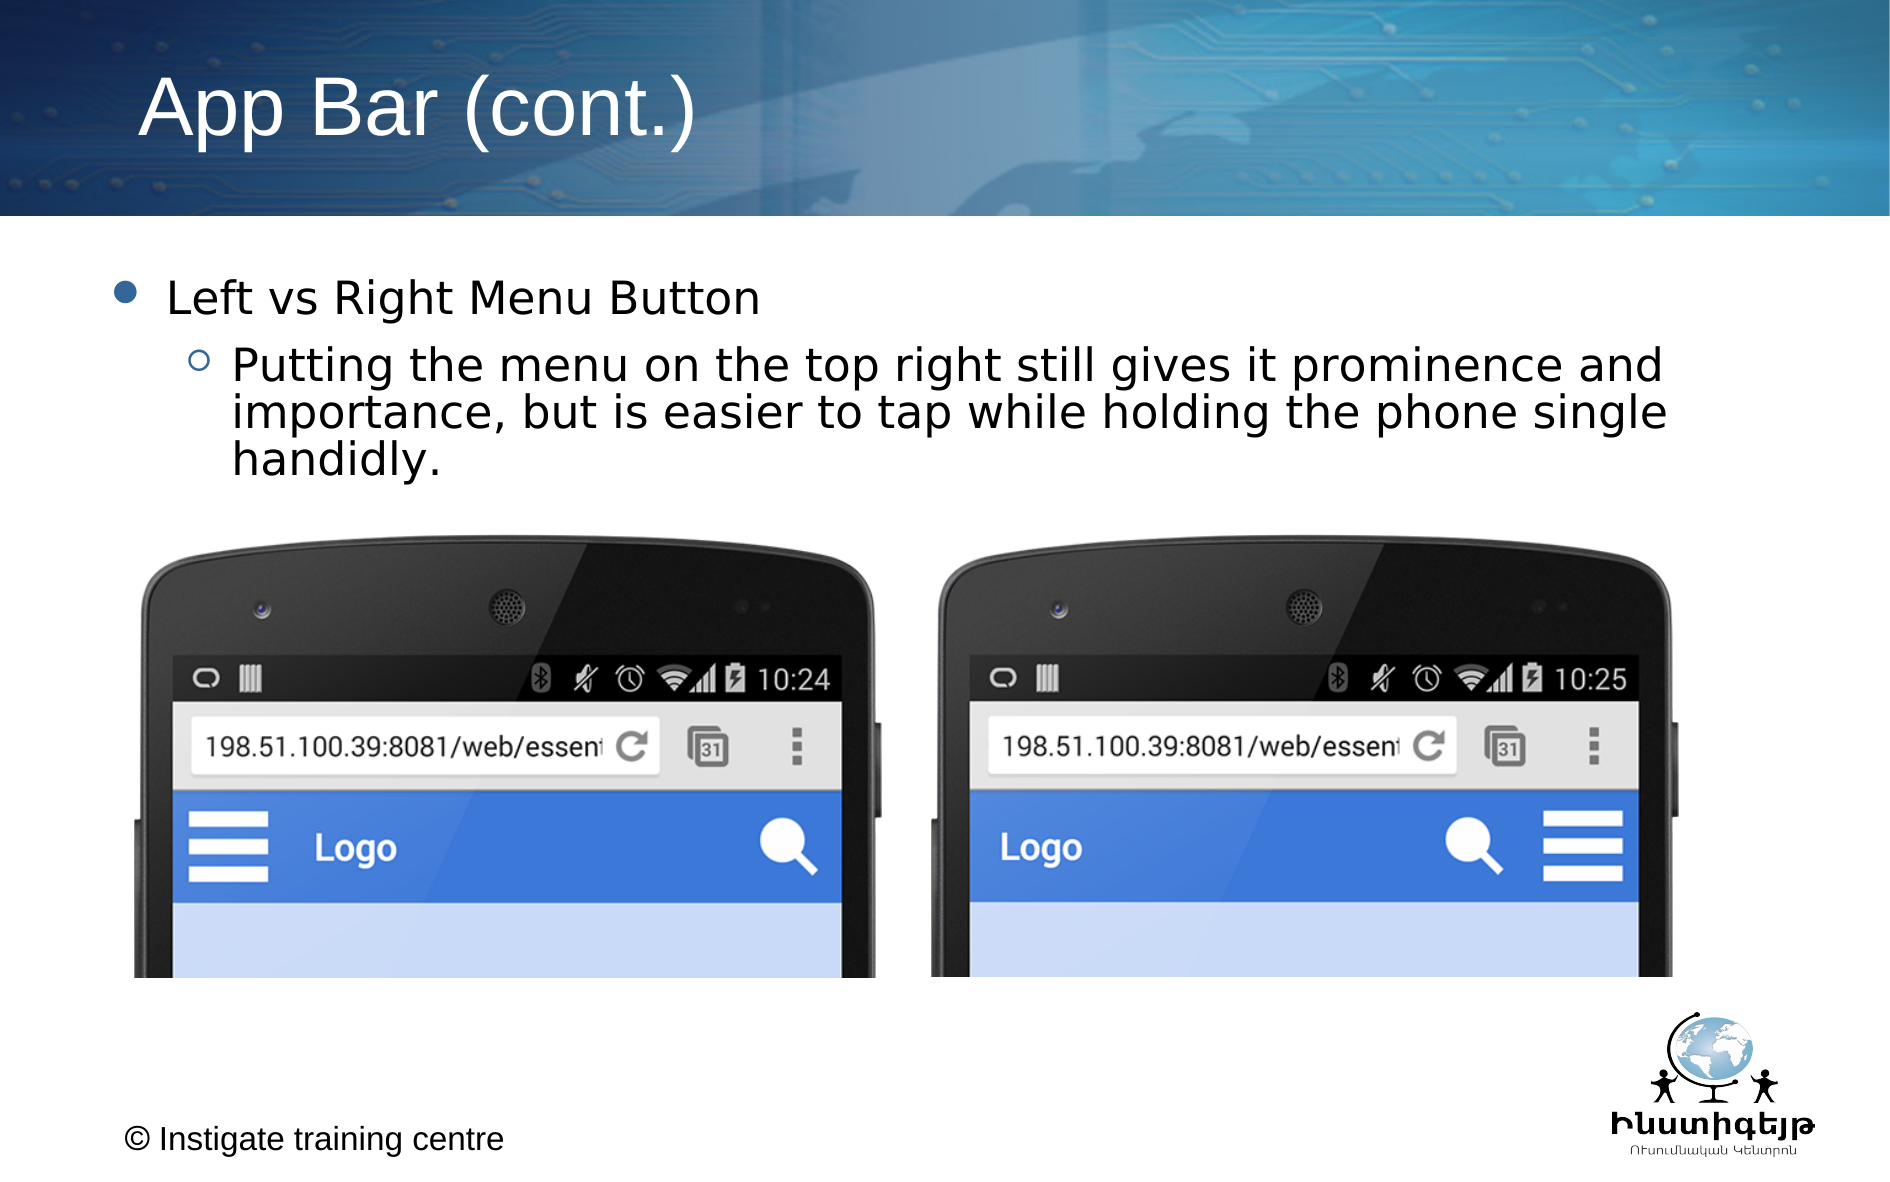

App Bar (cont.)
# Left vs Right Menu Button
Putting the menu on the top right still gives it prominence and importance, but is easier to tap while holding the phone single handidly.